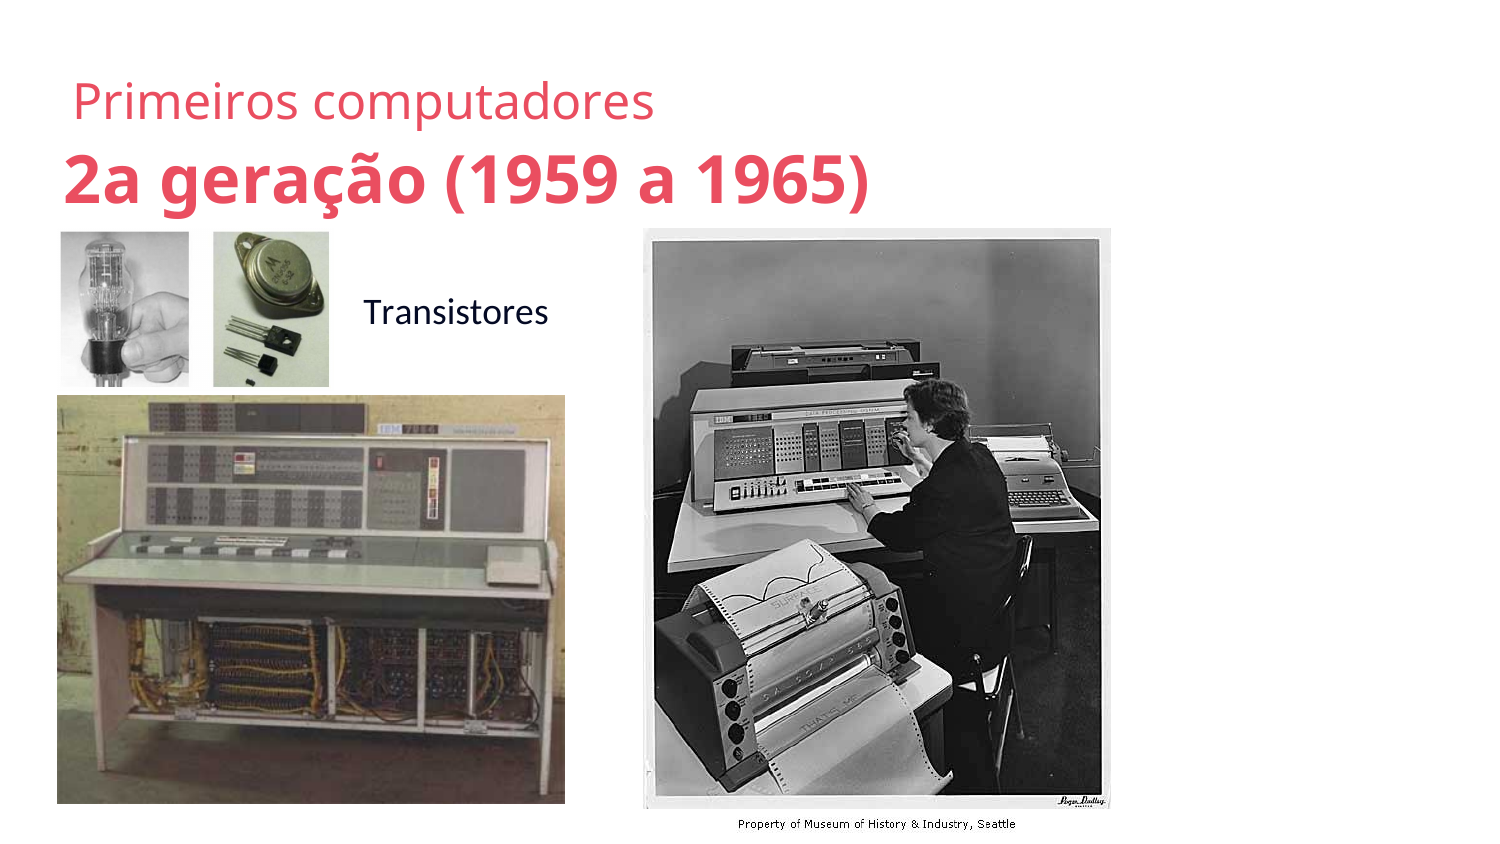

Primeiros computadores
2a geração (1959 a 1965)
Transistores